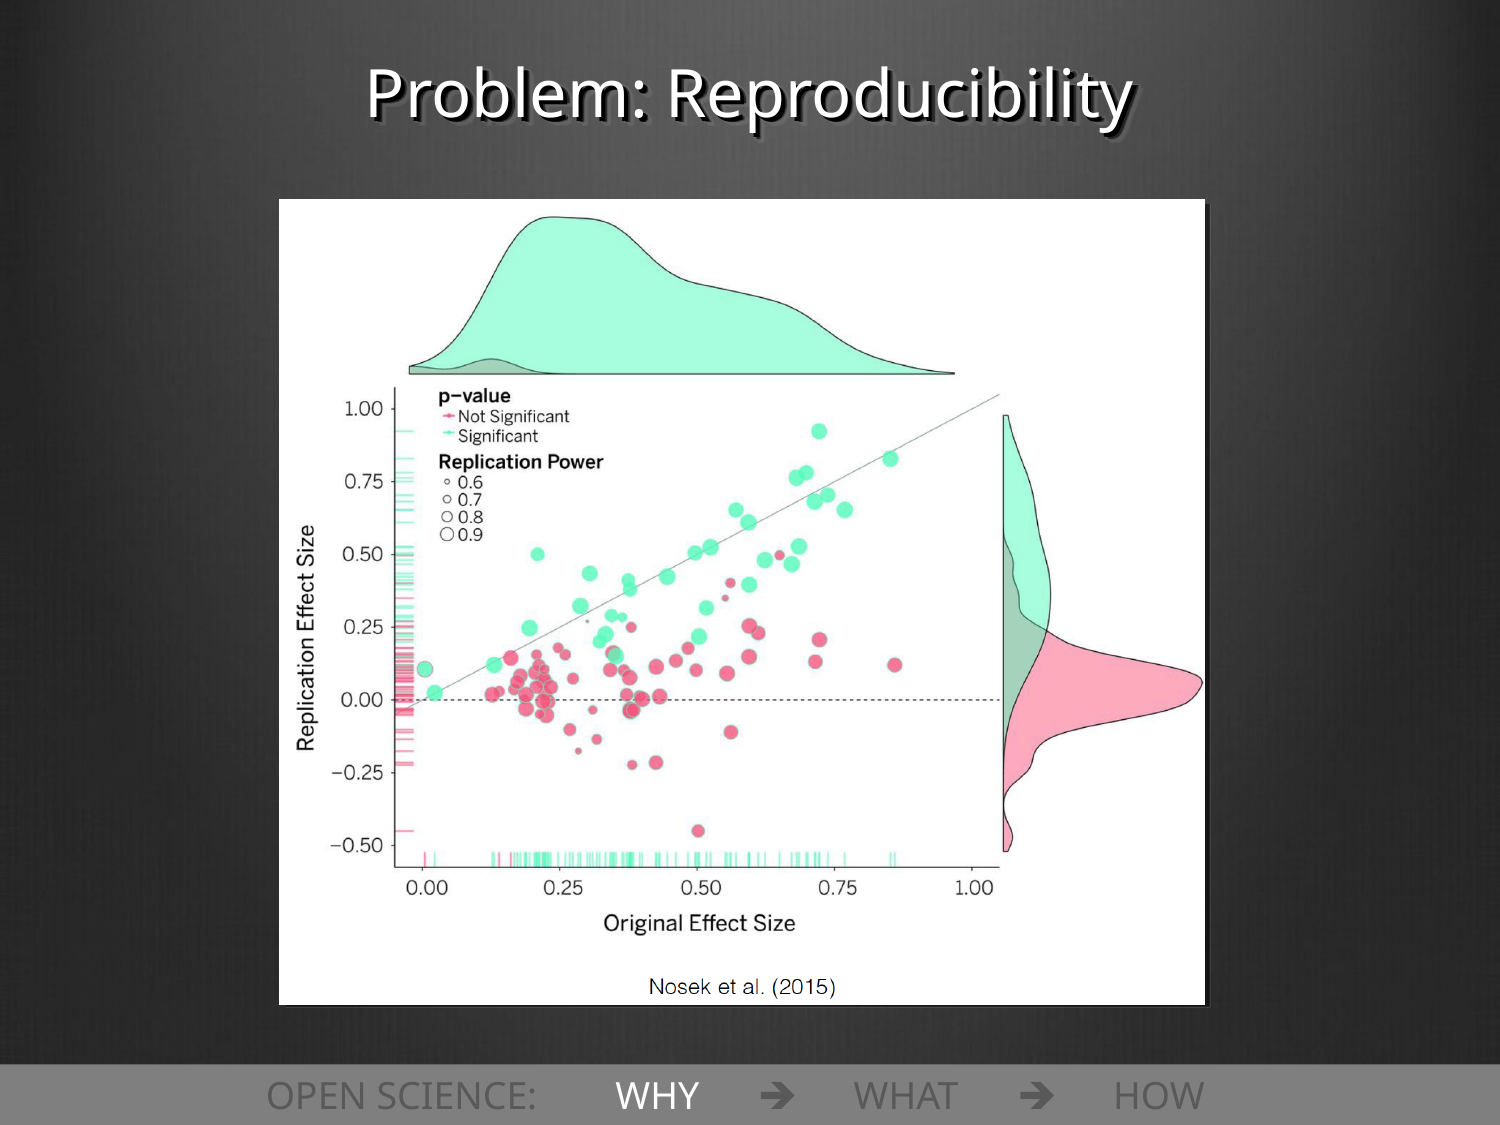

# Problem: Reproducibility
OPEN SCIENCE: WHY  WHAT  HOW